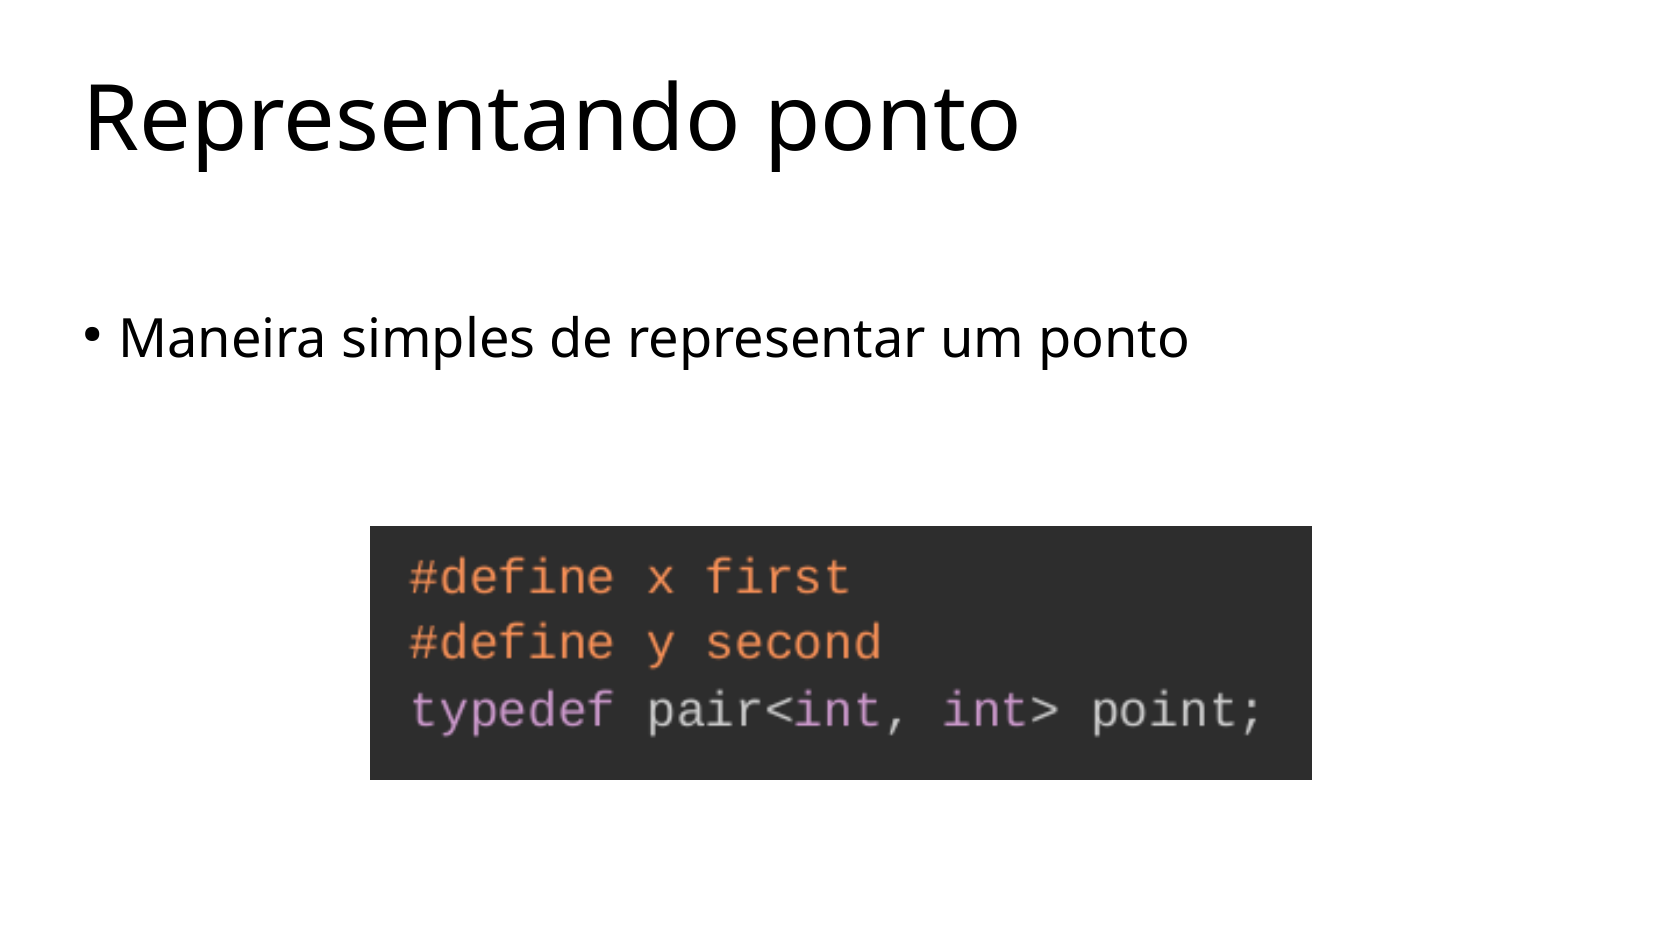

# Representando ponto
Maneira simples de representar um ponto